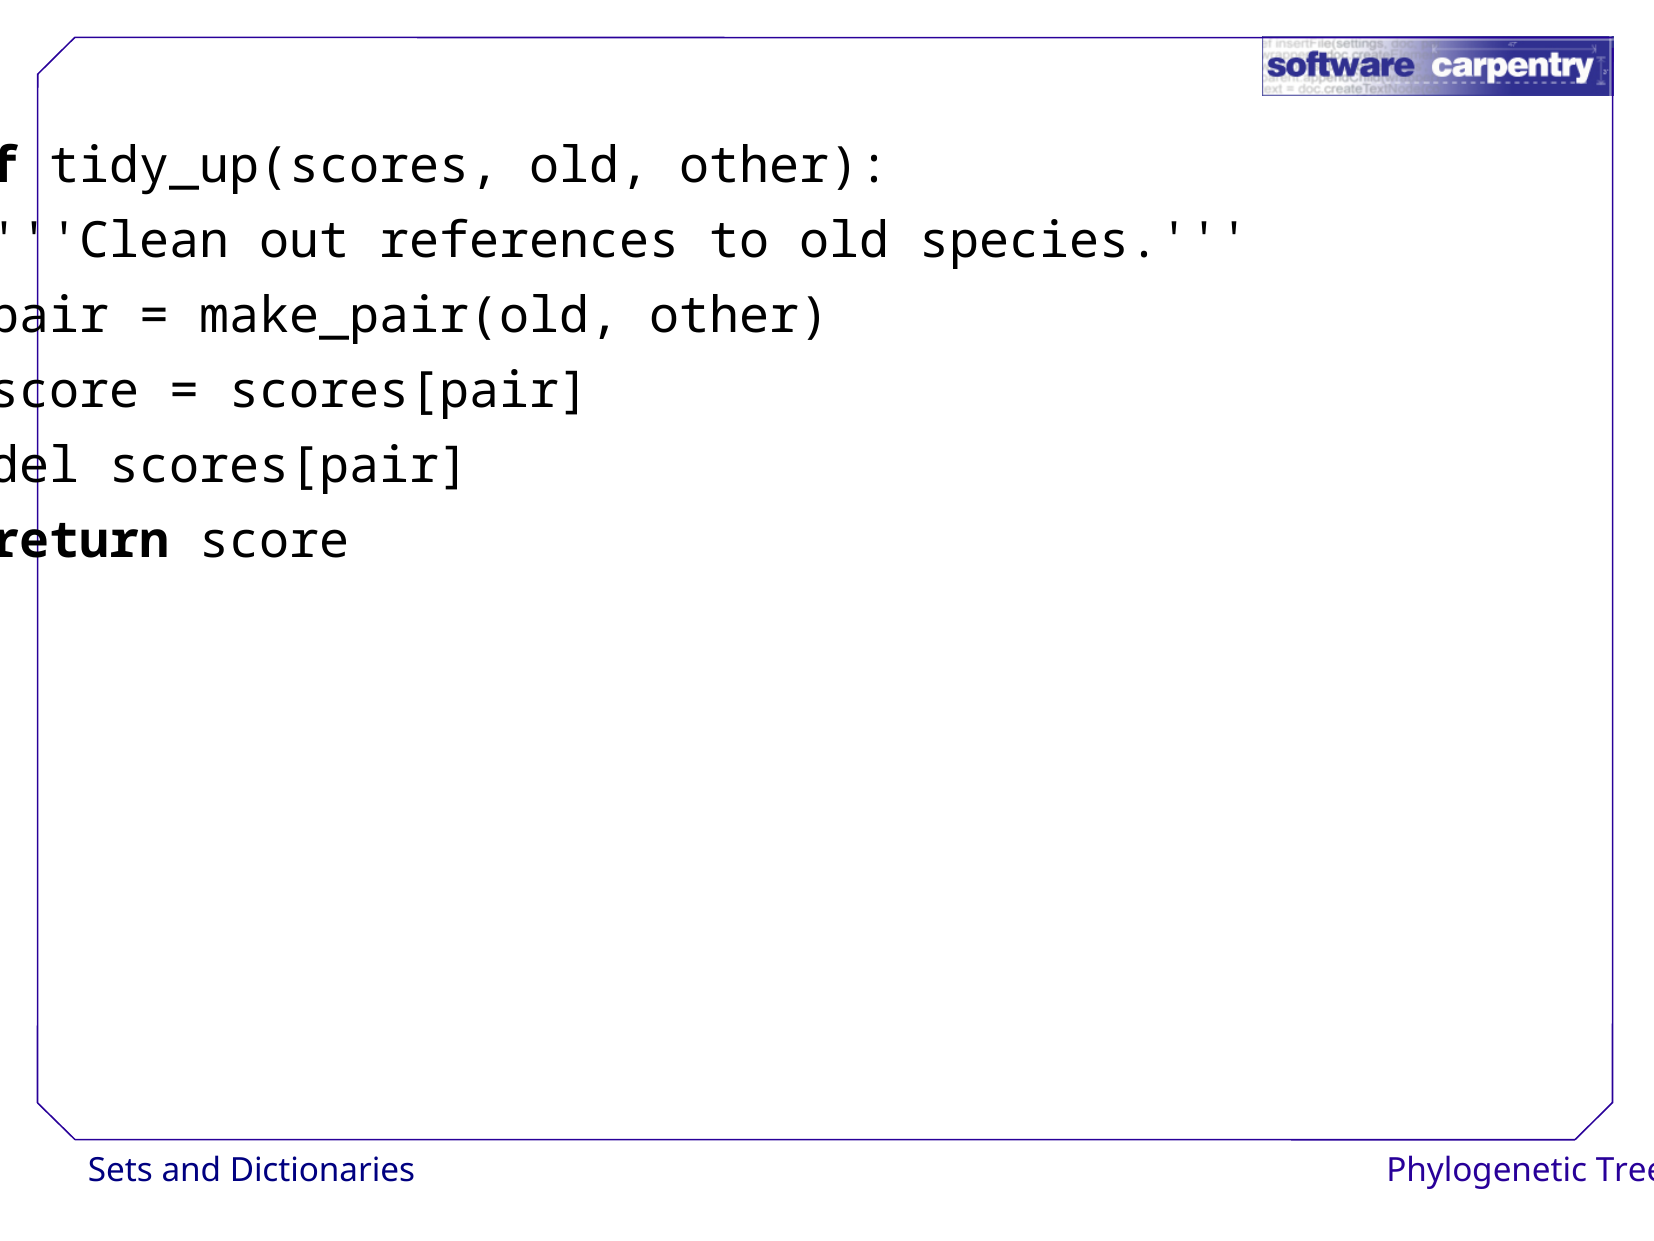

def tidy_up(scores, old, other):
 '''Clean out references to old species.'''
 pair = make_pair(old, other)
 score = scores[pair]
 del scores[pair]
 return score